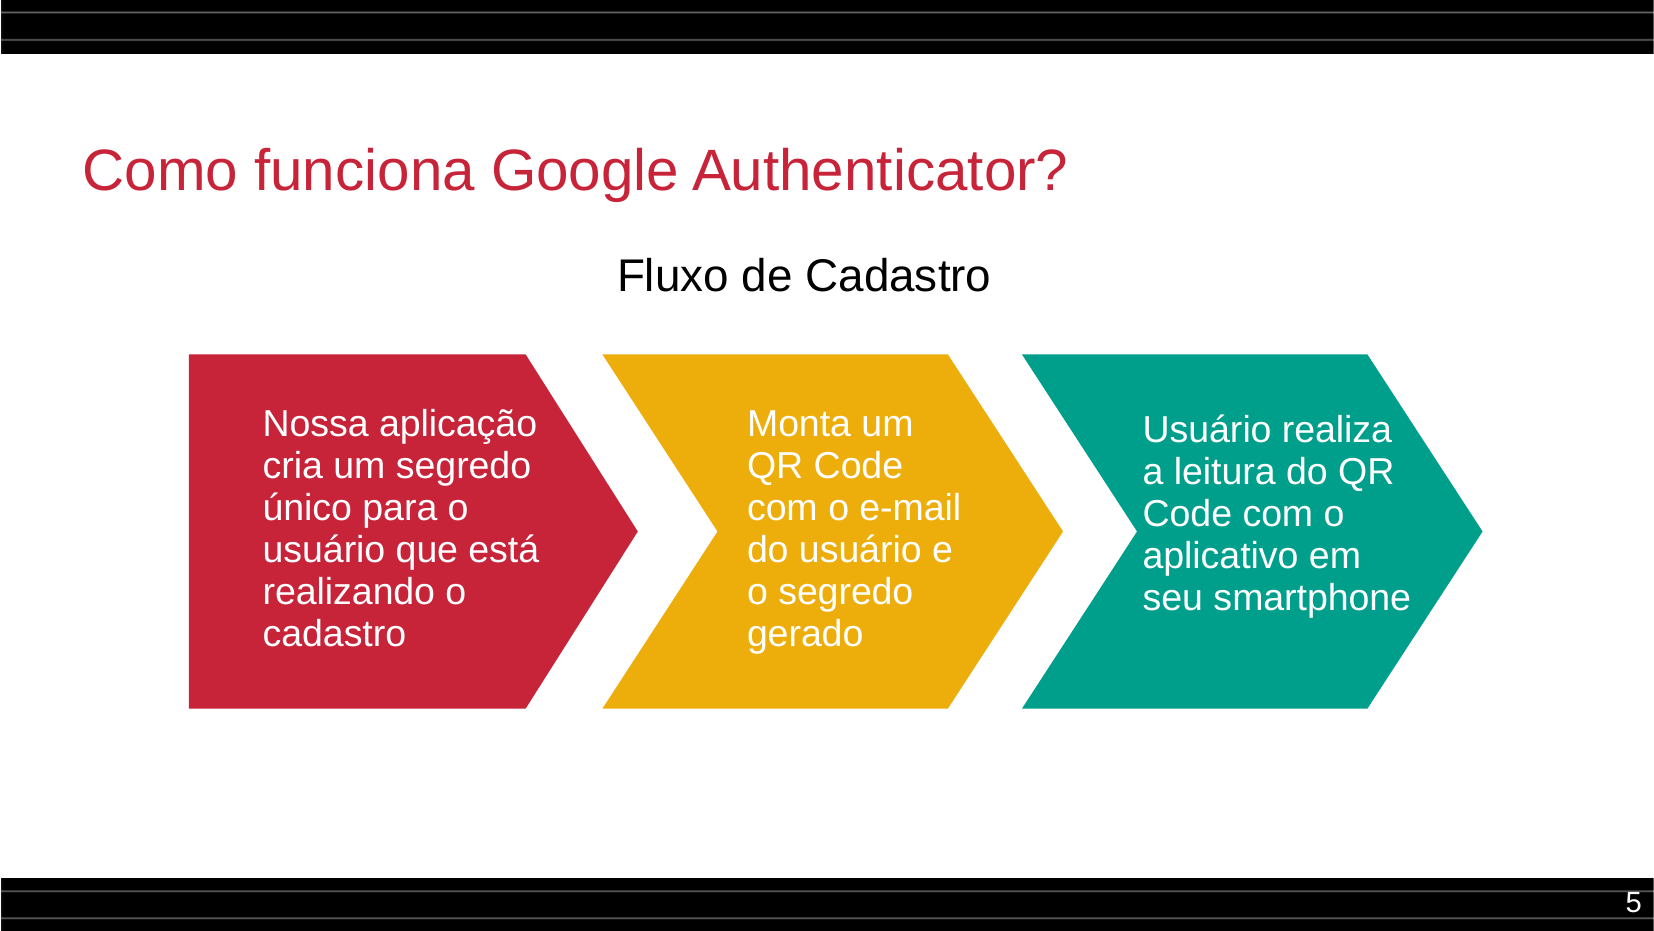

# Como funciona Google Authenticator?
Fluxo de Cadastro
Nossa aplicação cria um segredo único para o usuário que está realizando o cadastro
Monta um QR Code com o e-mail do usuário e o segredo gerado
Usuário realiza a leitura do QR Code com o aplicativo em seu smartphone